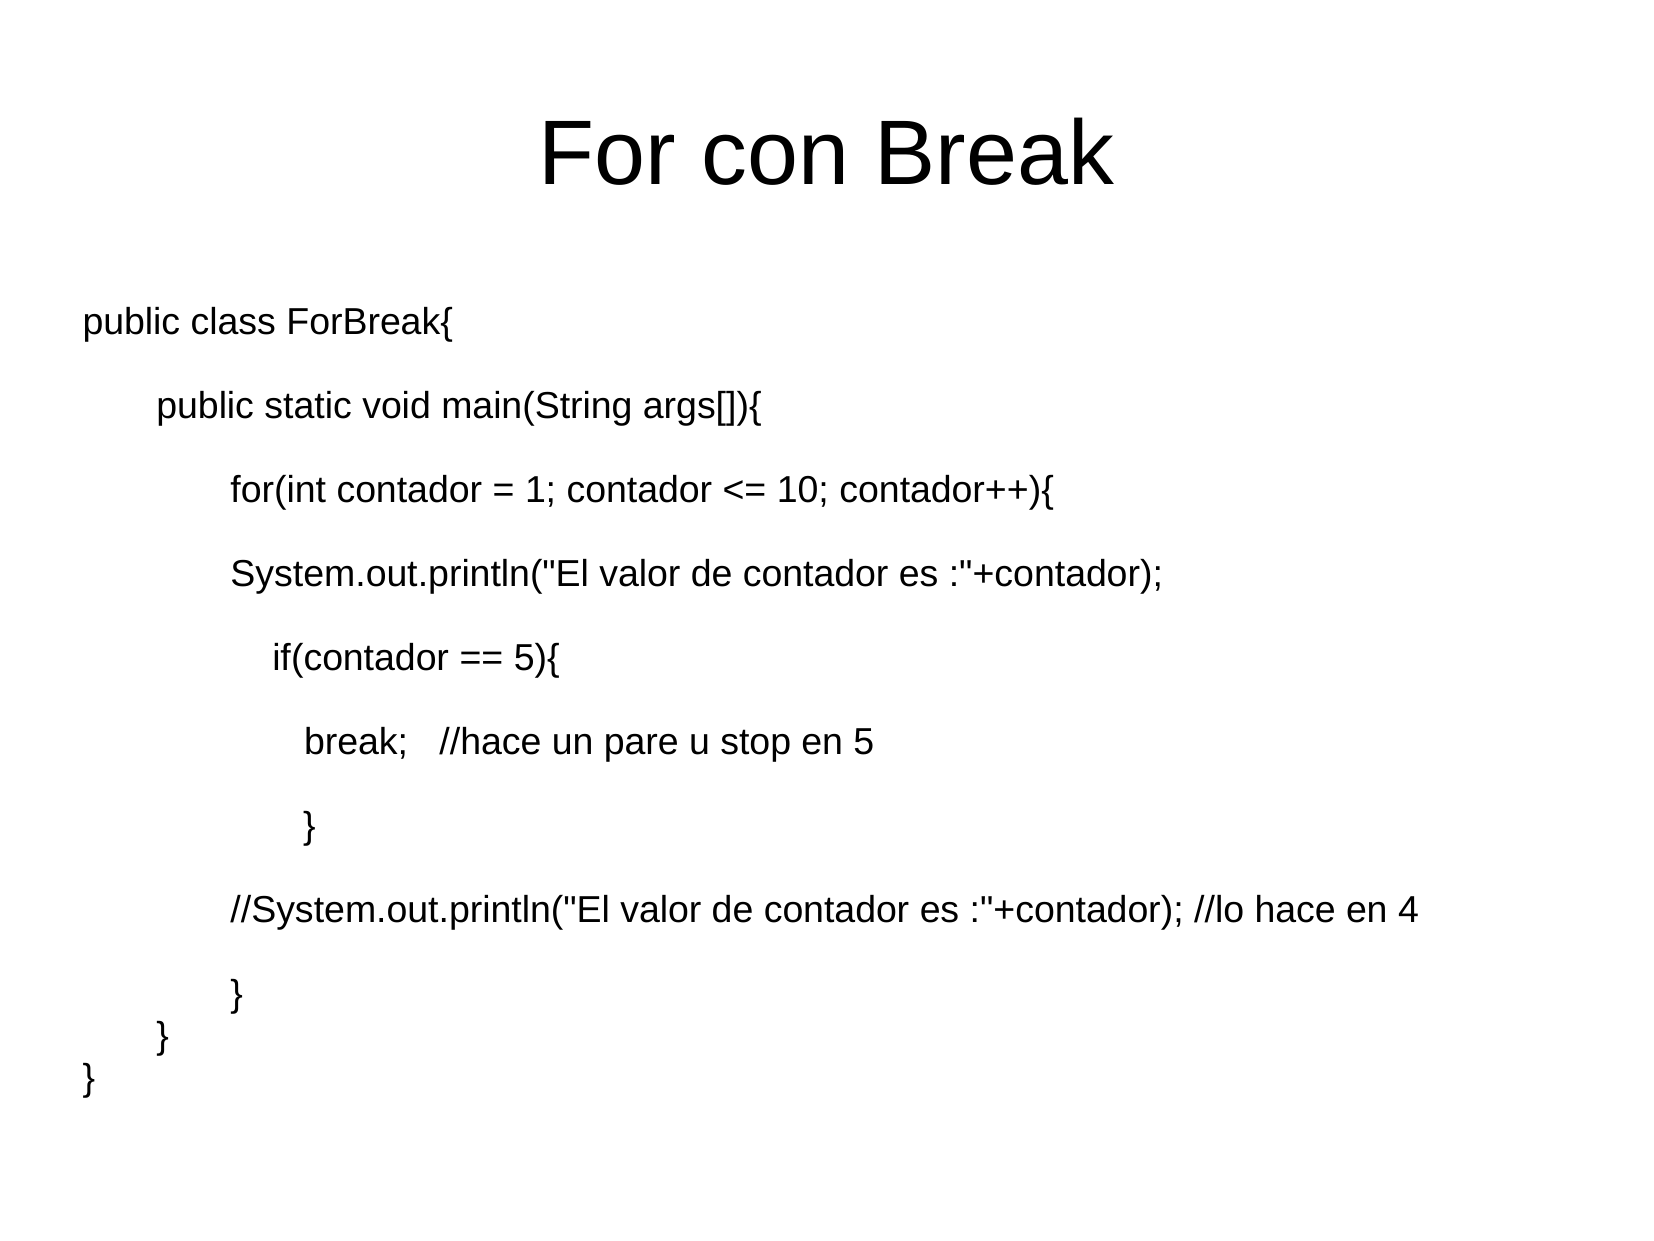

# For con Break
public class ForBreak{
	public static void main(String args[]){
		for(int contador = 1; contador <= 10; contador++){
		System.out.println("El valor de contador es :"+contador);
		 if(contador == 5){
			break; //hace un pare u stop en 5
 }
		//System.out.println("El valor de contador es :"+contador); //lo hace en 4
		}
	}
}